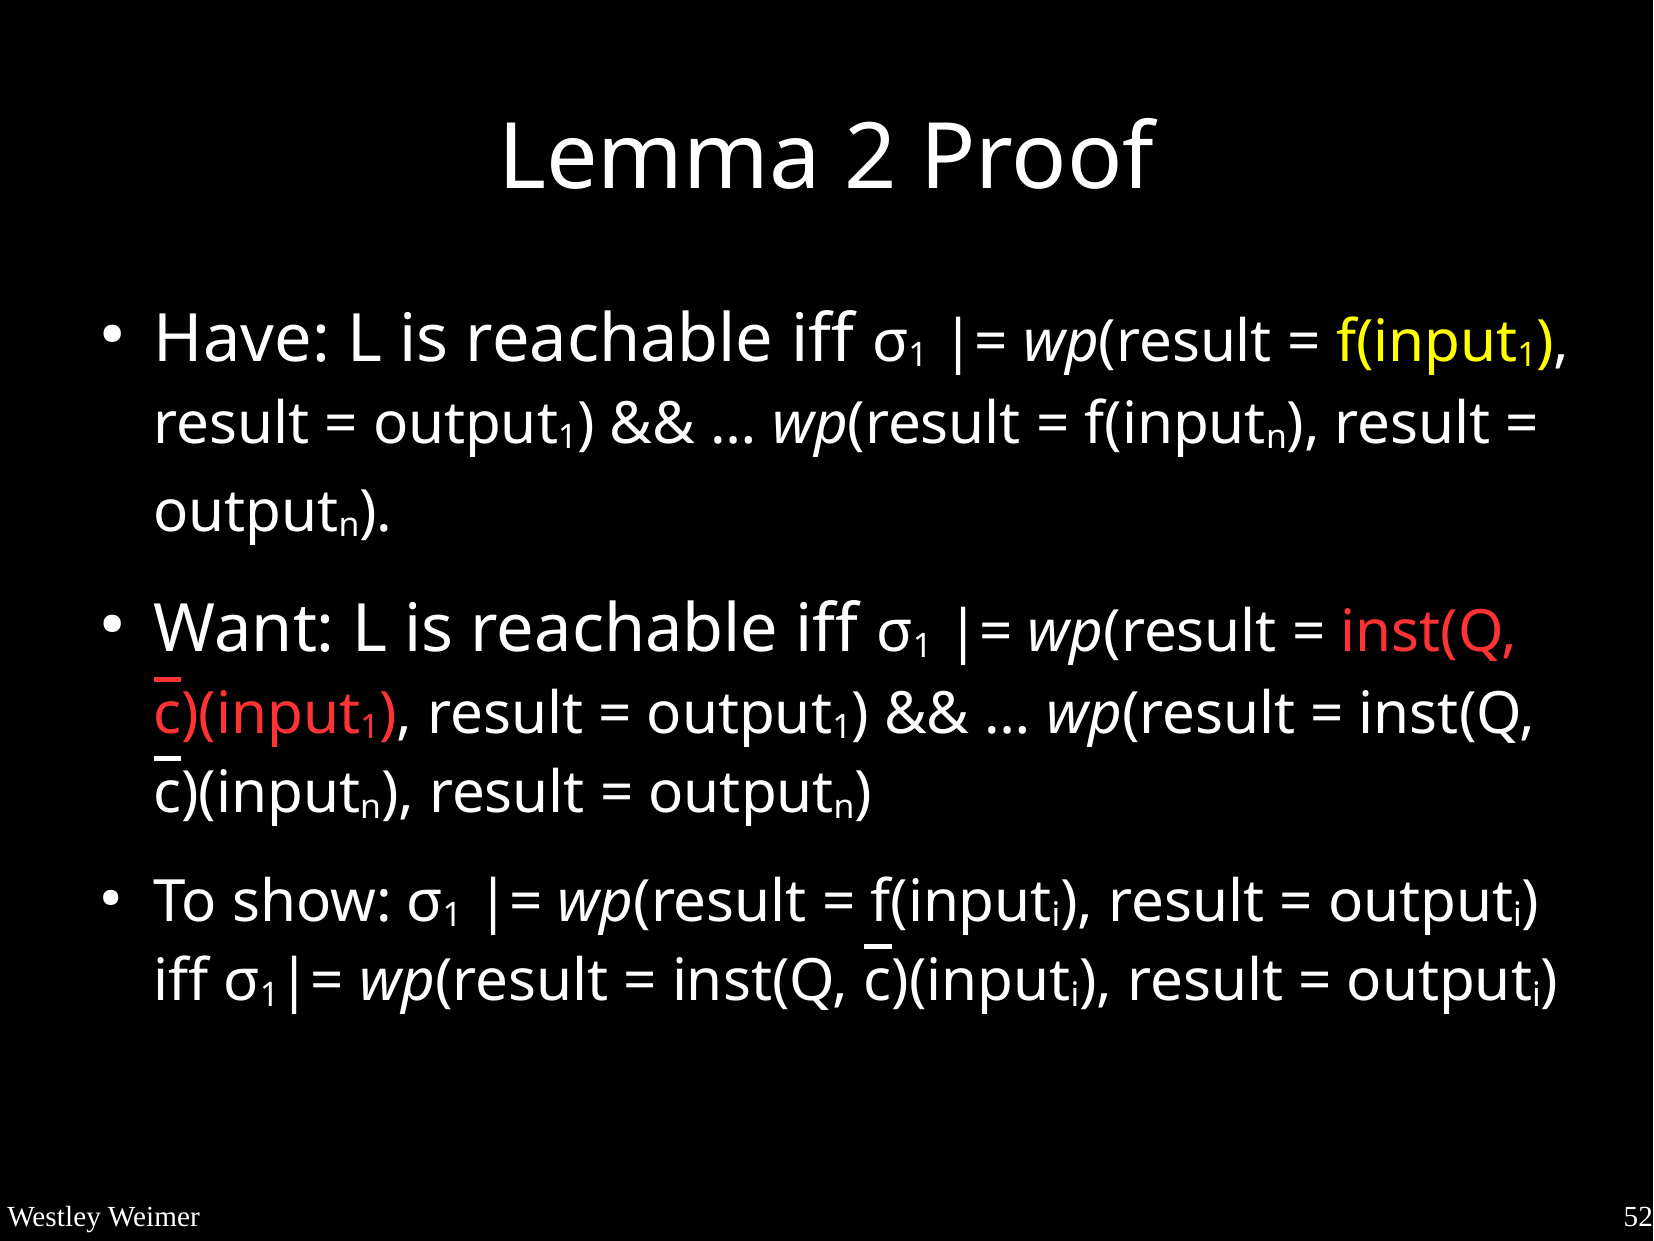

# Lemma 2 Proof
Have: L is reachable iff σ1 |= wp(result = f(input1), result = output1) && … wp(result = f(inputn), result = outputn).
Want: L is reachable iff σ1 |= wp(result = inst(Q, c)(input1), result = output1) && … wp(result = inst(Q, c)(inputn), result = outputn)
To show: σ1 |= wp(result = f(inputi), result = outputi) iff σ1|= wp(result = inst(Q, c)(inputi), result = outputi)
52